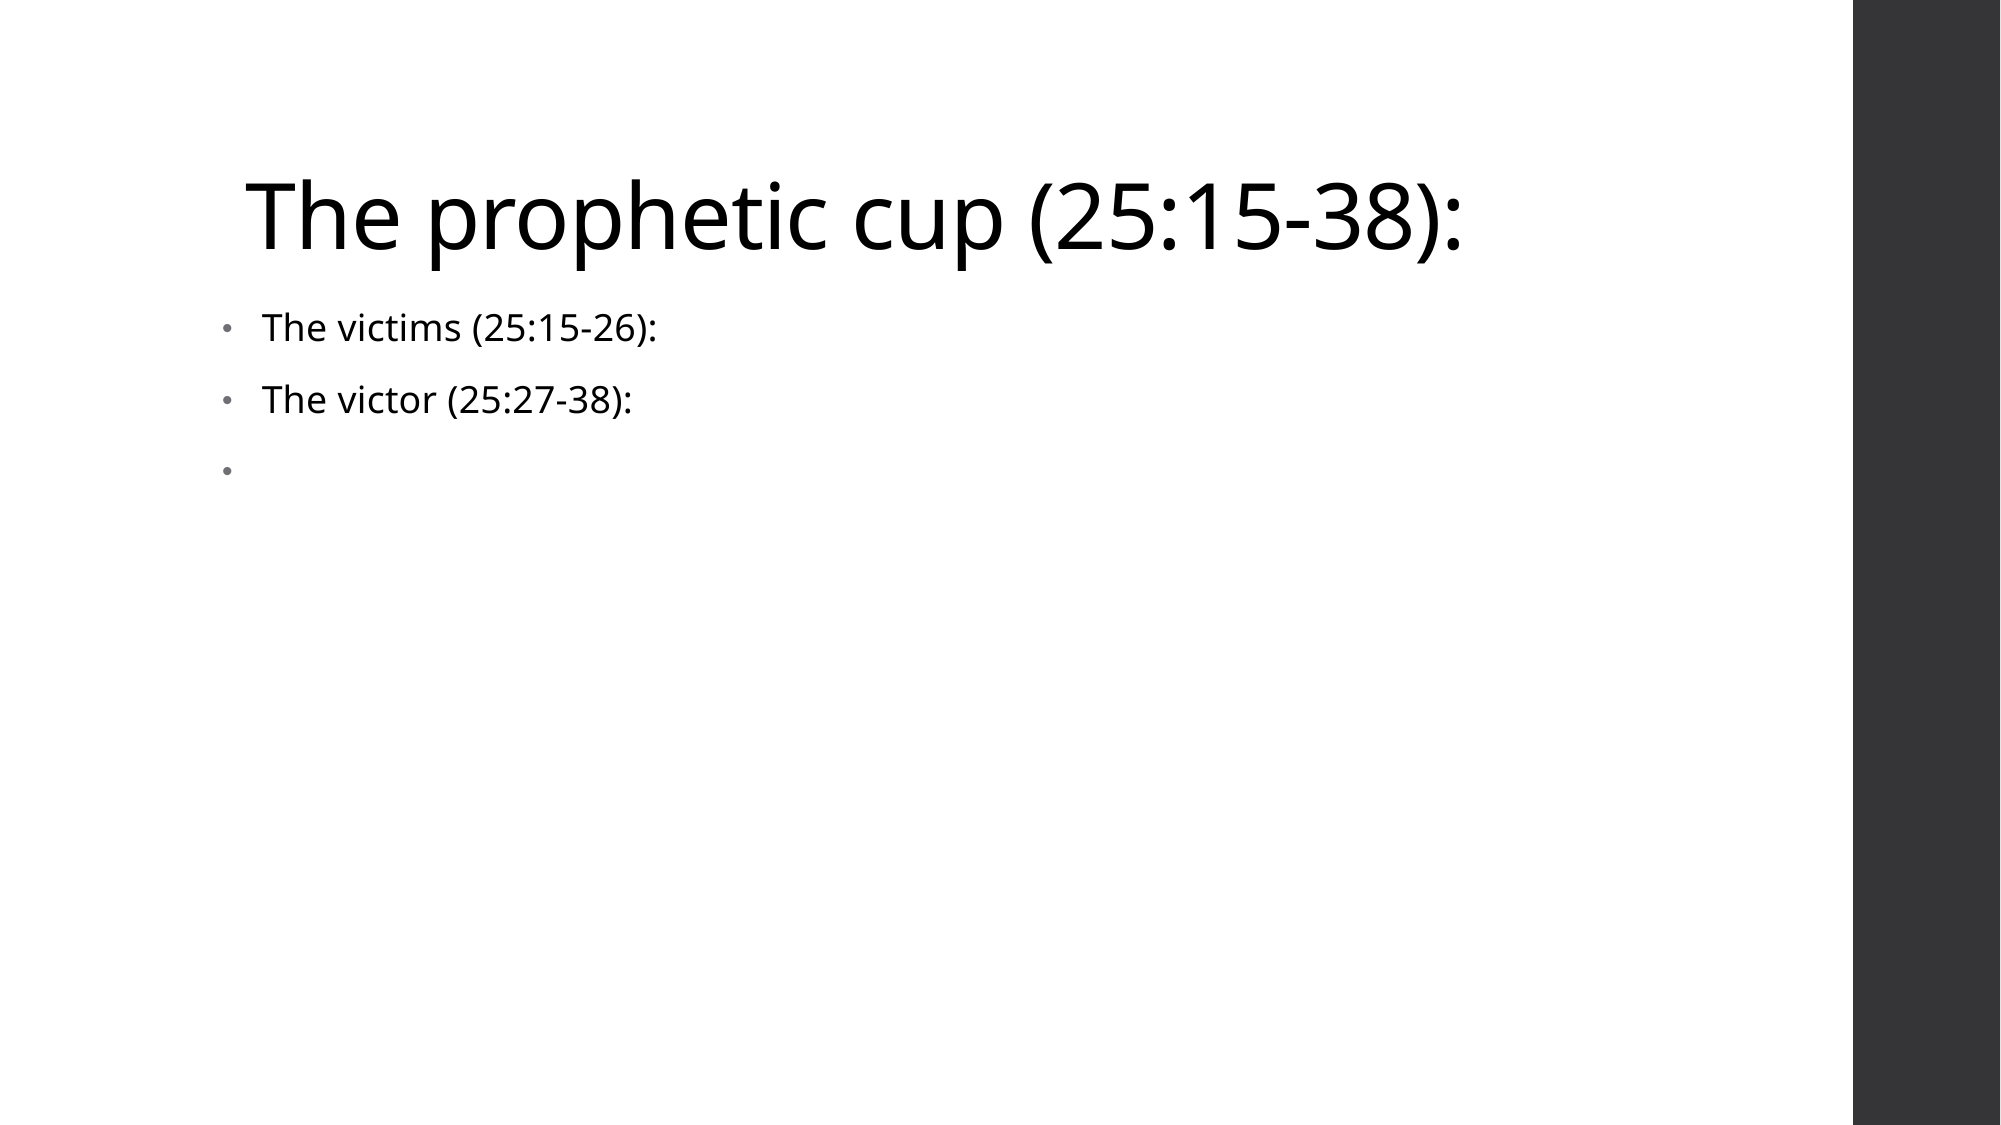

# The prophetic cup (25:15-38):
 The victims (25:15-26):
 The victor (25:27-38):